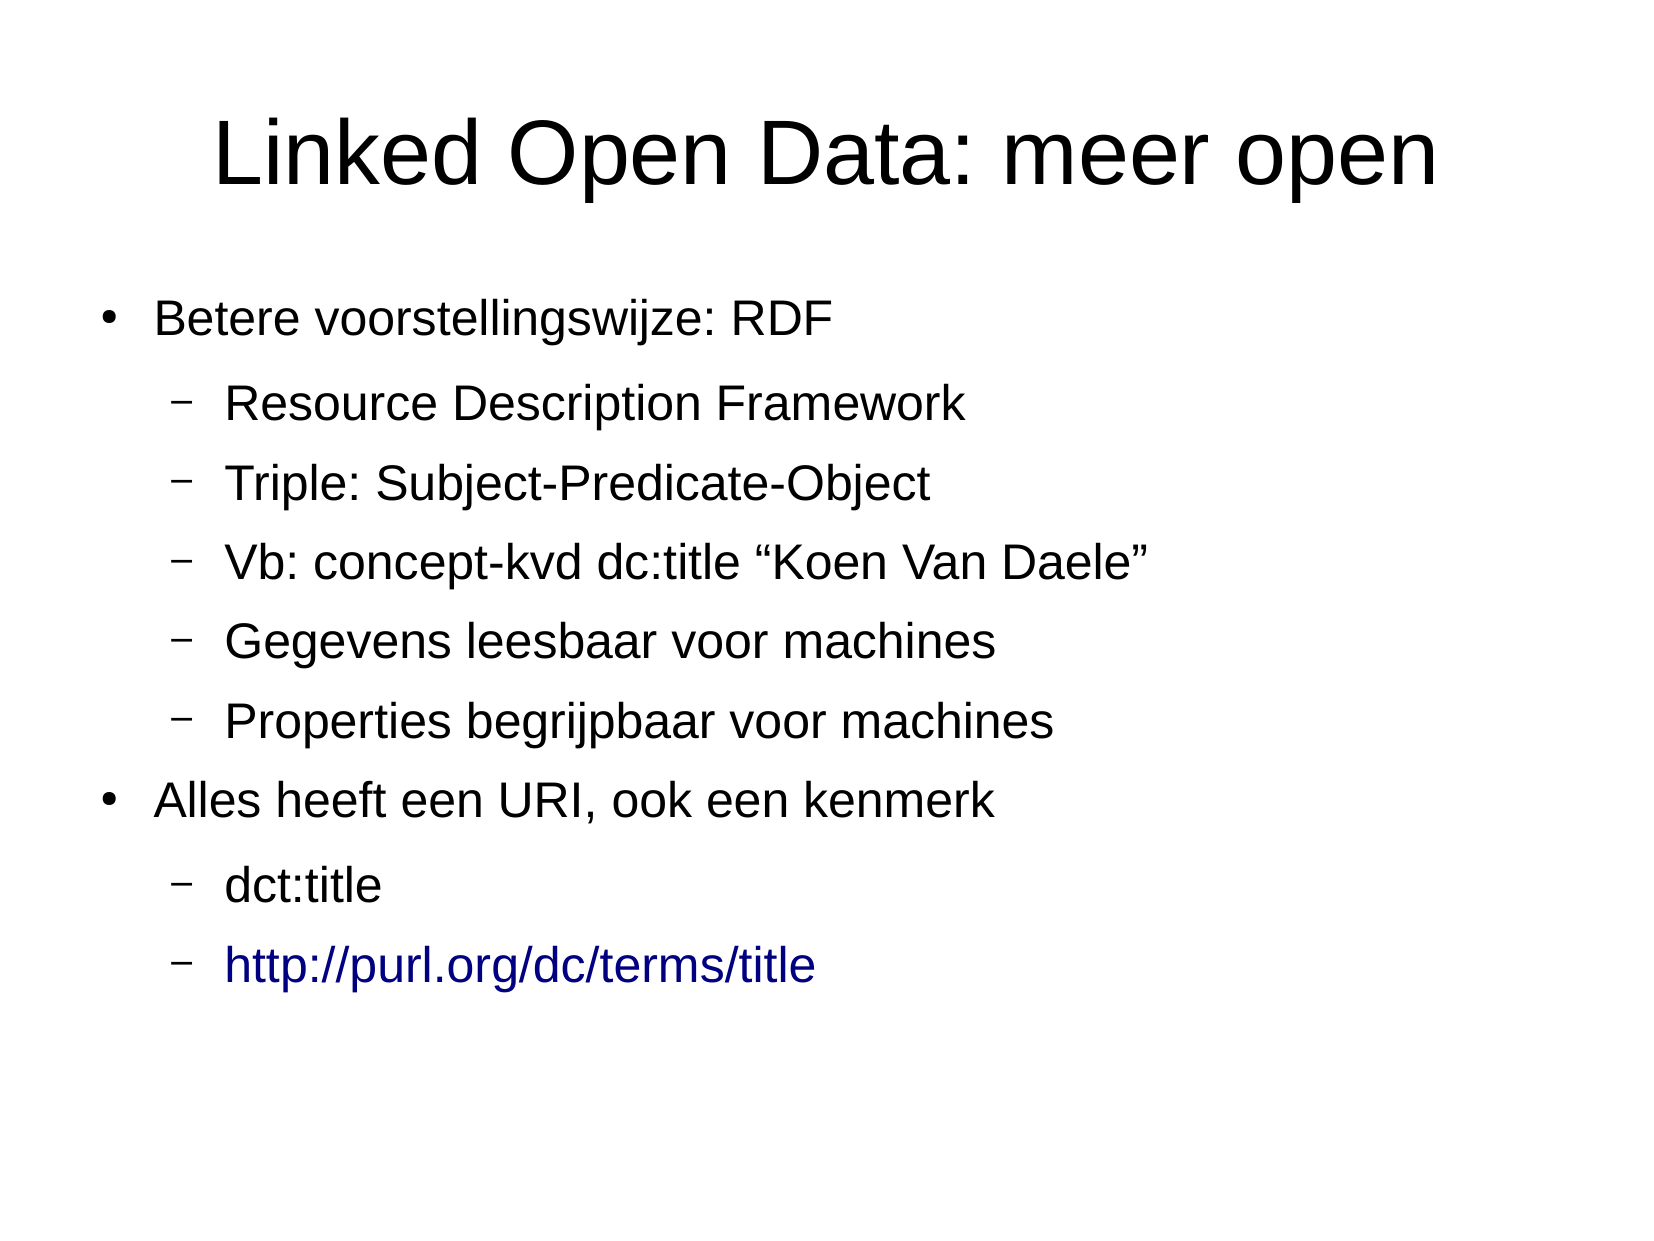

# Linked Open Data: meer open
Betere voorstellingswijze: RDF
Resource Description Framework
Triple: Subject-Predicate-Object
Vb: concept-kvd dc:title “Koen Van Daele”
Gegevens leesbaar voor machines
Properties begrijpbaar voor machines
Alles heeft een URI, ook een kenmerk
dct:title
http://purl.org/dc/terms/title